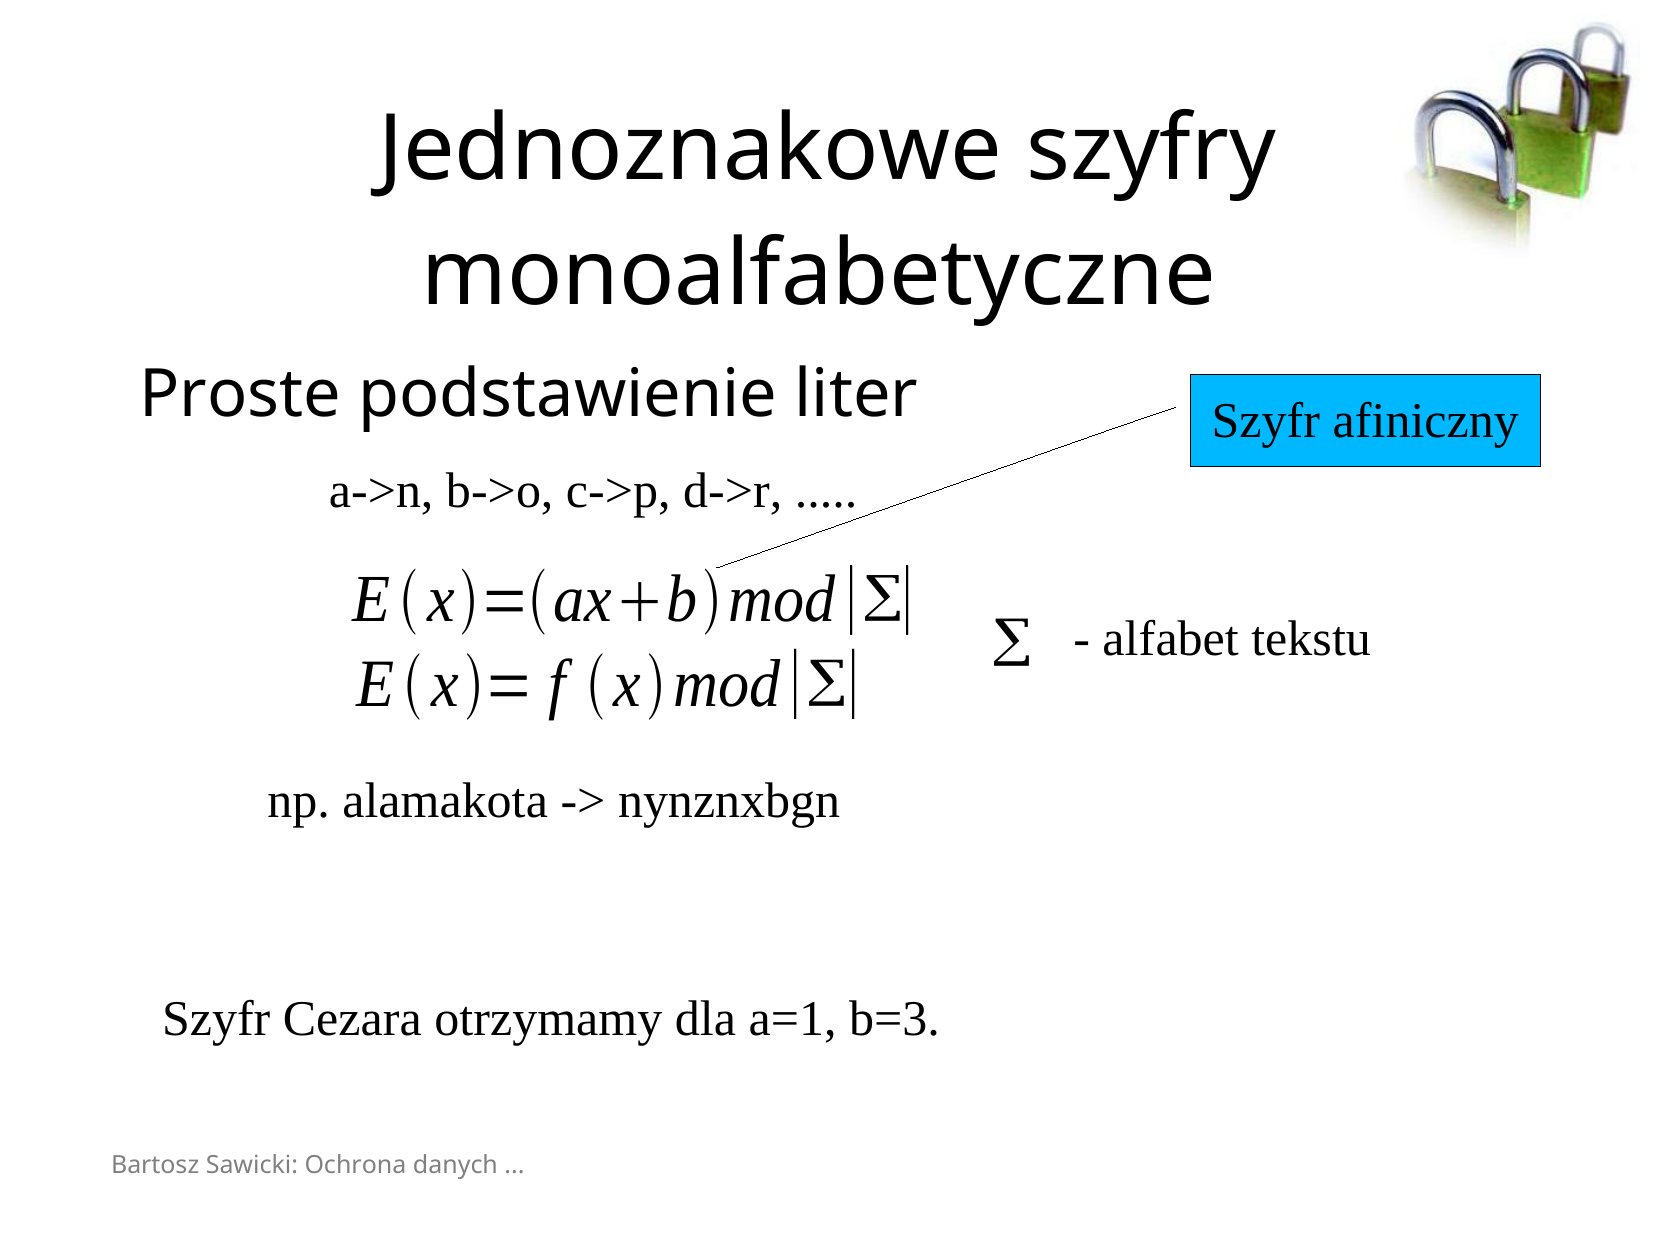

# Jednoznakowe szyfry monoalfabetyczne
Proste podstawienie liter
Szyfr afiniczny
a->n, b->o, c->p, d->r, .....
 - alfabet tekstu
np. alamakota -> nynznxbgn
Szyfr Cezara otrzymamy dla a=1, b=3.